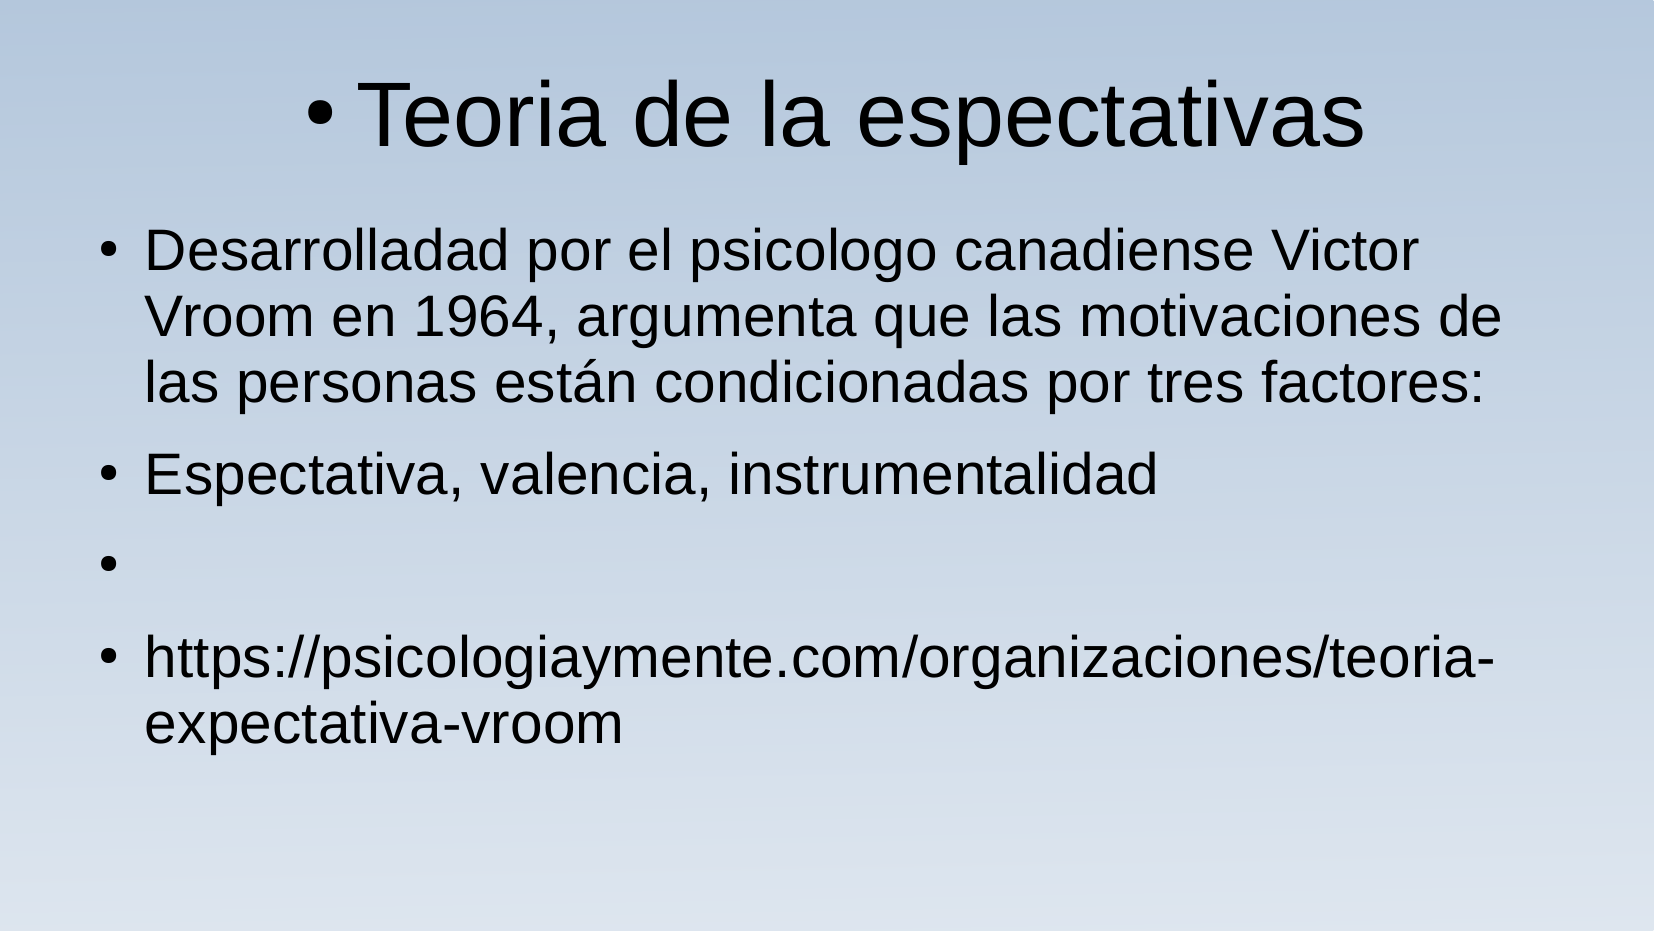

# Teoria de la espectativas
Desarrolladad por el psicologo canadiense Victor Vroom en 1964, argumenta que las motivaciones de las personas están condicionadas por tres factores:
Espectativa, valencia, instrumentalidad
https://psicologiaymente.com/organizaciones/teoria-expectativa-vroom